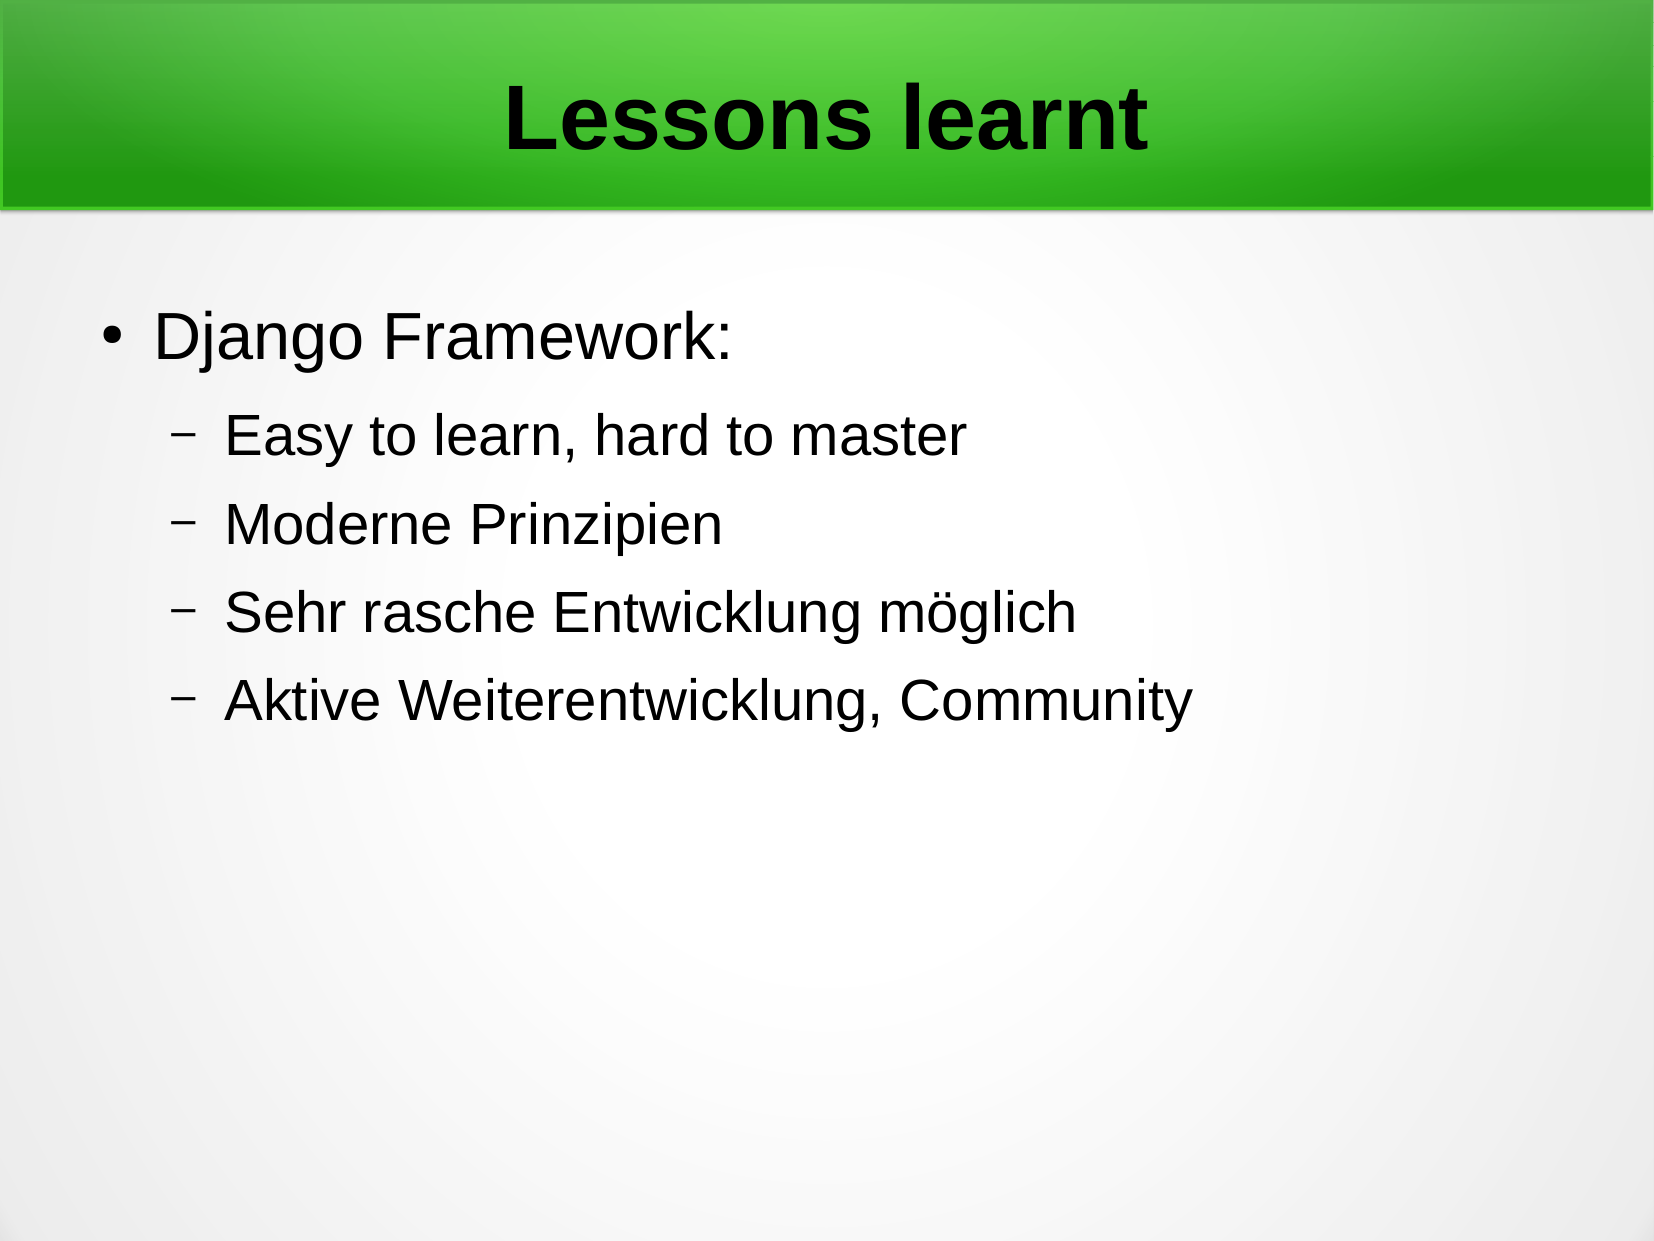

# Lessons learnt
Django Framework:
Easy to learn, hard to master
Moderne Prinzipien
Sehr rasche Entwicklung möglich
Aktive Weiterentwicklung, Community